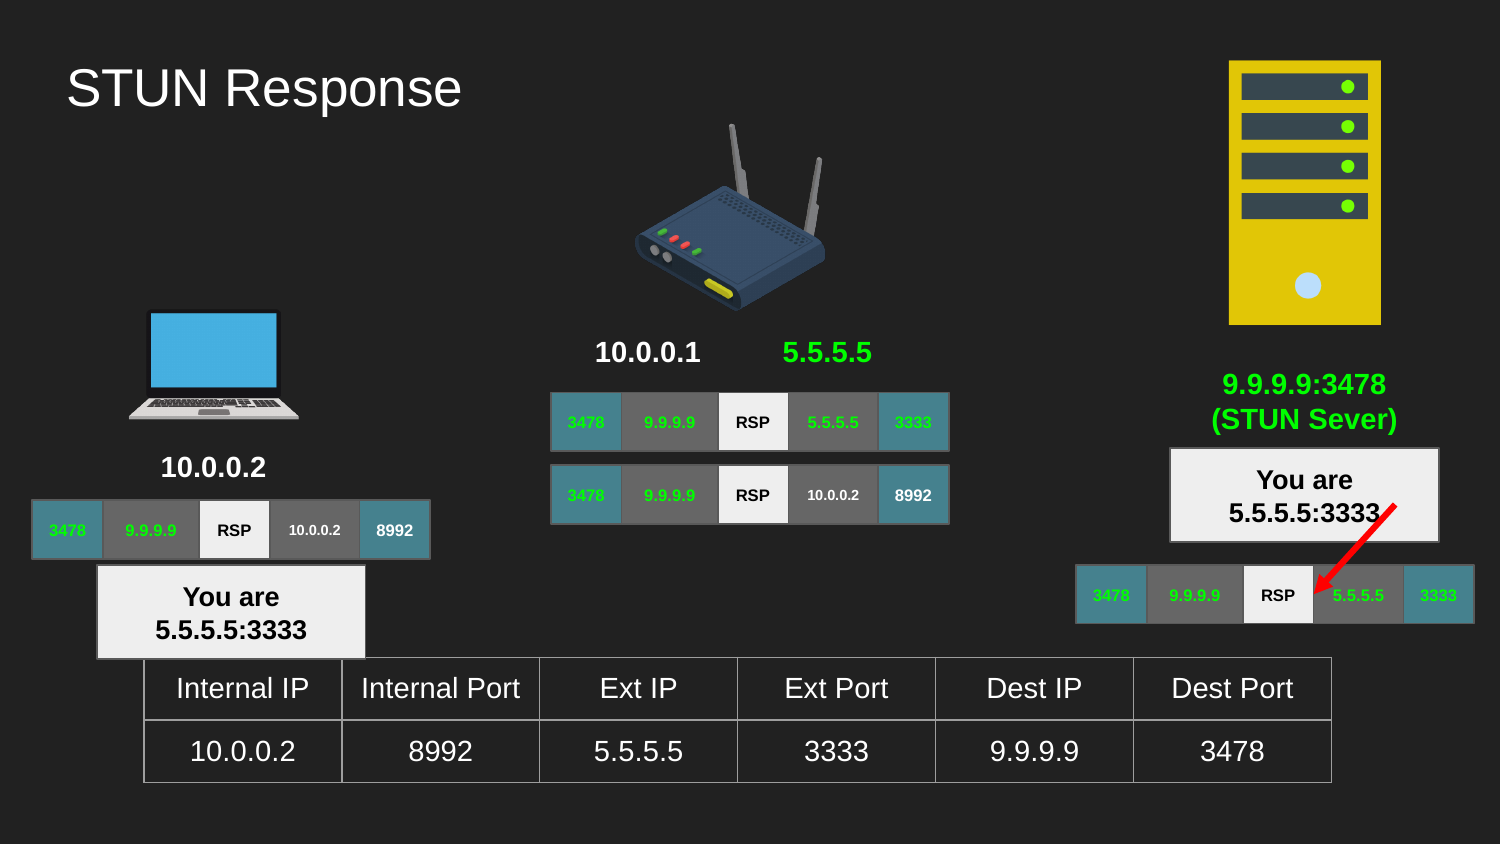

# STUN Response
10.0.0.1
5.5.5.5
10.0.0.2
9.9.9.9:3478
(STUN Sever)
3478
9.9.9.9
RSP
5.5.5.5
3333
You are 5.5.5.5:3333
3478
9.9.9.9
RSP
10.0.0.2
8992
3478
9.9.9.9
RSP
10.0.0.2
8992
3478
9.9.9.9
RSP
5.5.5.5
3333
You are 5.5.5.5:3333
| Internal IP | Internal Port | Ext IP | Ext Port | Dest IP | Dest Port |
| --- | --- | --- | --- | --- | --- |
| 10.0.0.2 | 8992 | 5.5.5.5 | 3333 | 9.9.9.9 | 3478 |